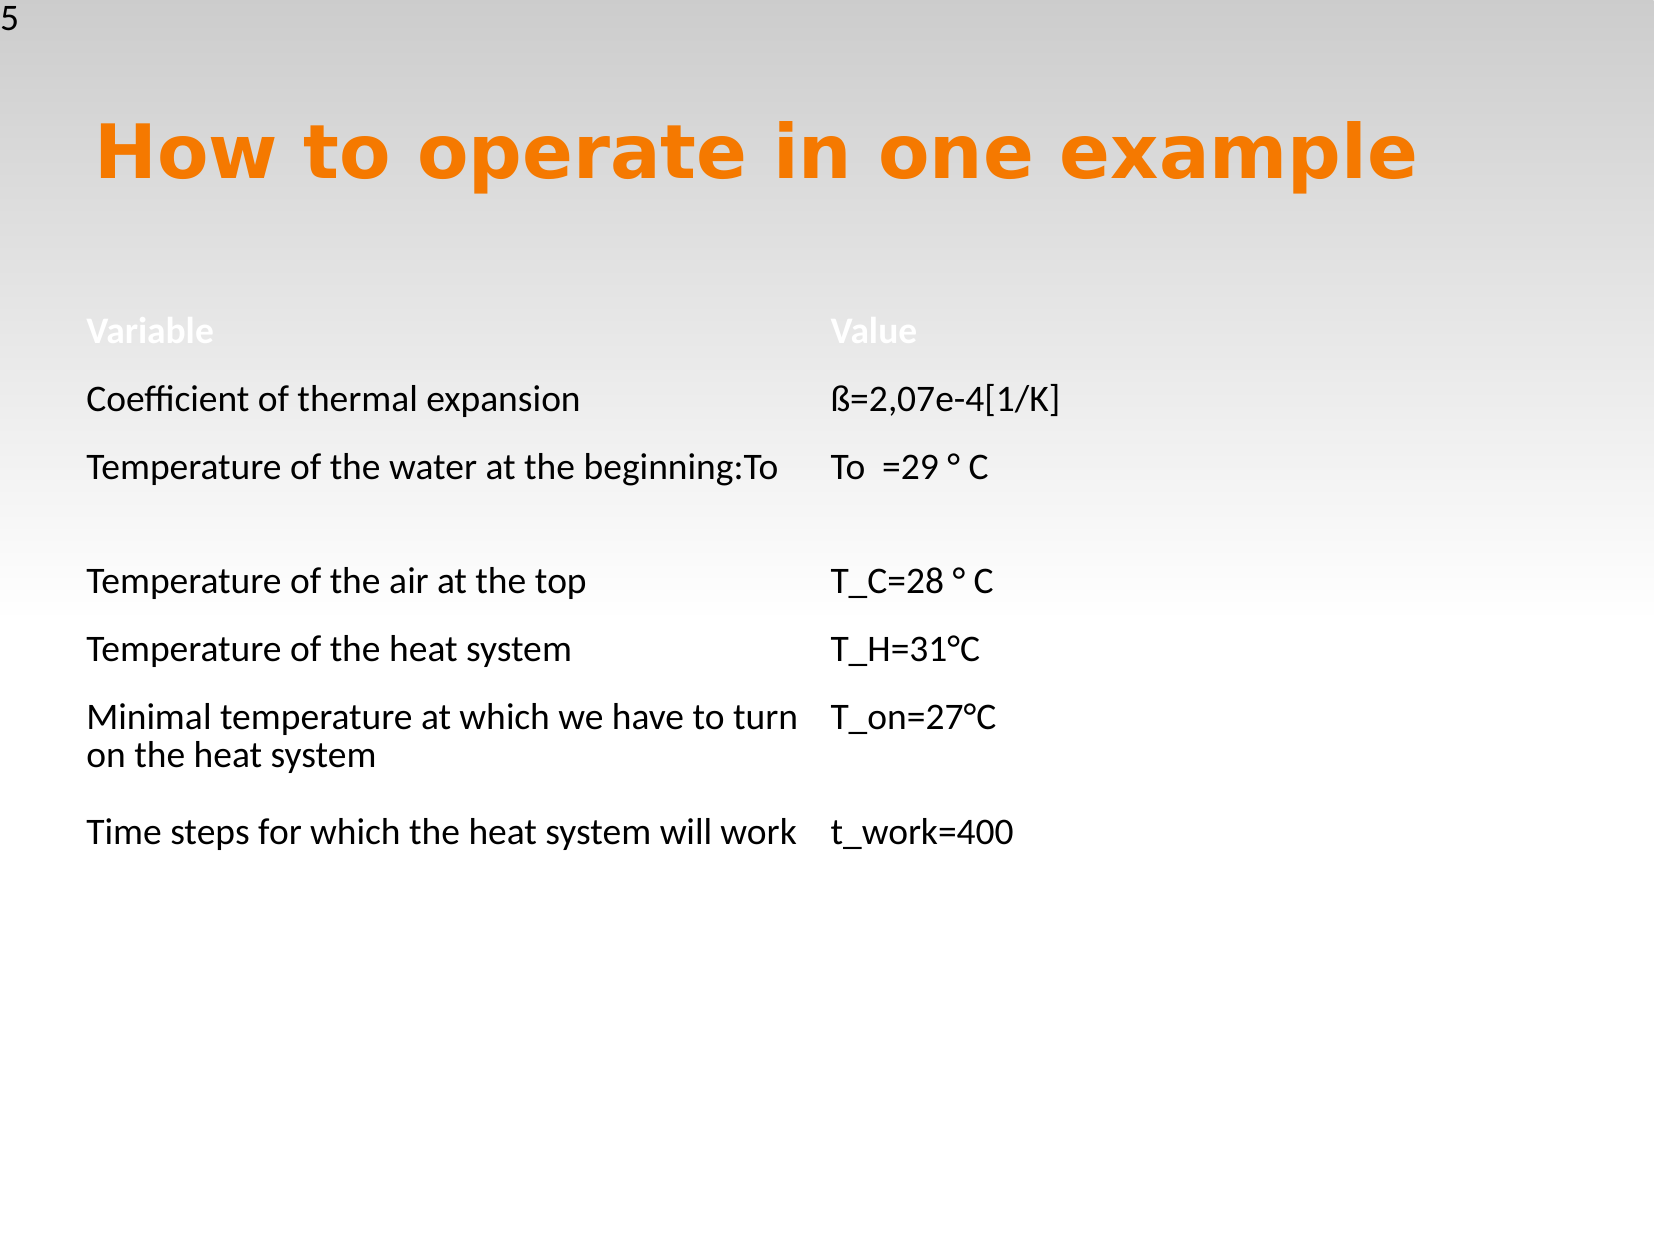

# How to operate in one example
| Variable | Value |
| --- | --- |
| Coefficient of thermal expansion | ß=2,07e-4[1/K] |
| Temperature of the water at the beginning:To | To =29 ° C |
| Temperature of the air at the top | T\_C=28 ° C |
| Temperature of the heat system | T\_H=31°C |
| Minimal temperature at which we have to turn on the heat system | T\_on=27°C |
| Time steps for which the heat system will work | t\_work=400 |